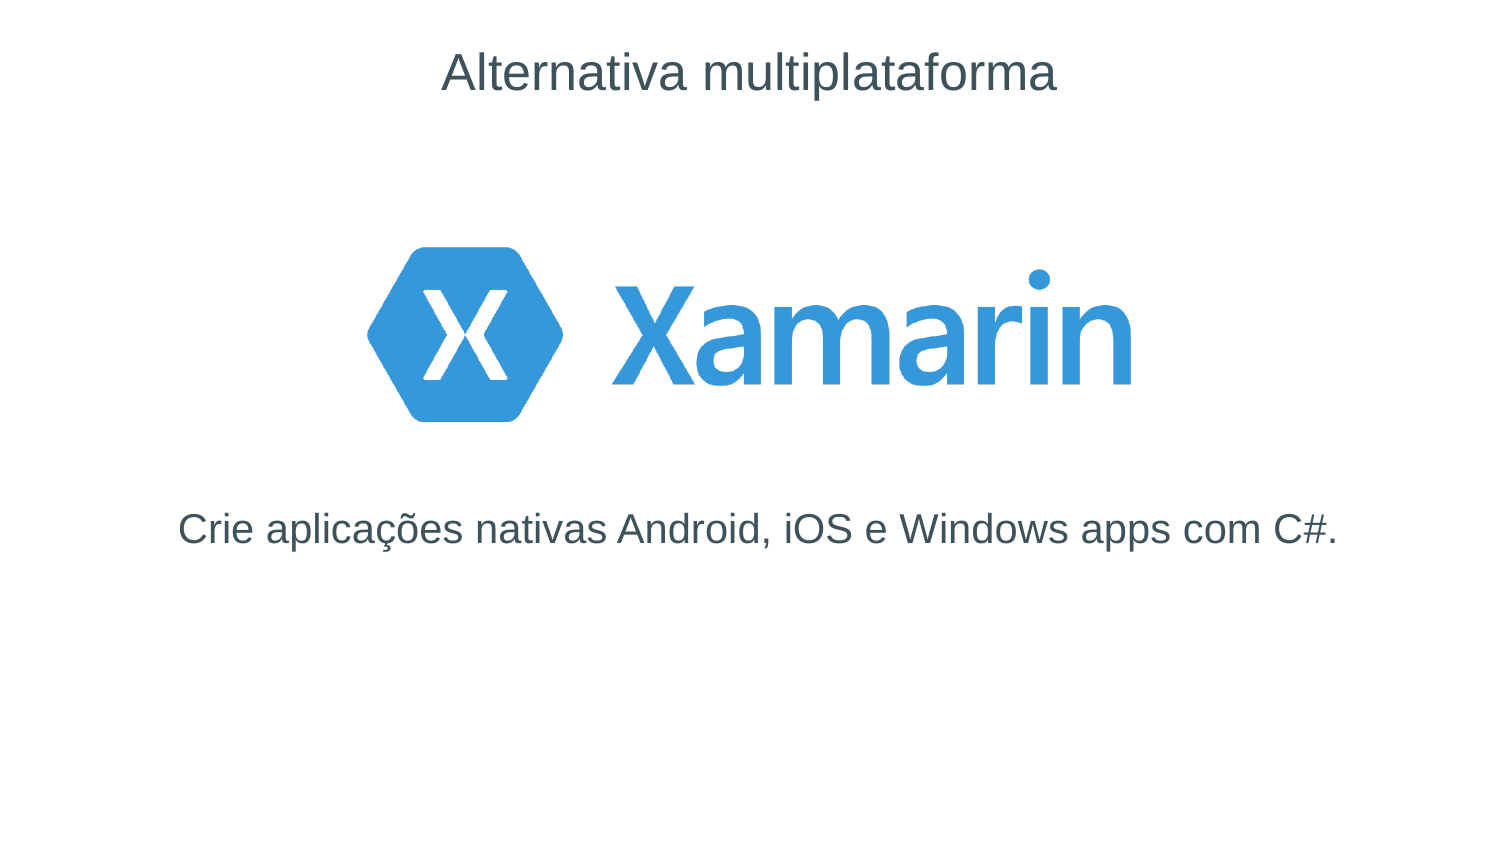

Alternativa multiplataforma
Crie aplicações nativas Android, iOS e Windows apps com C#.